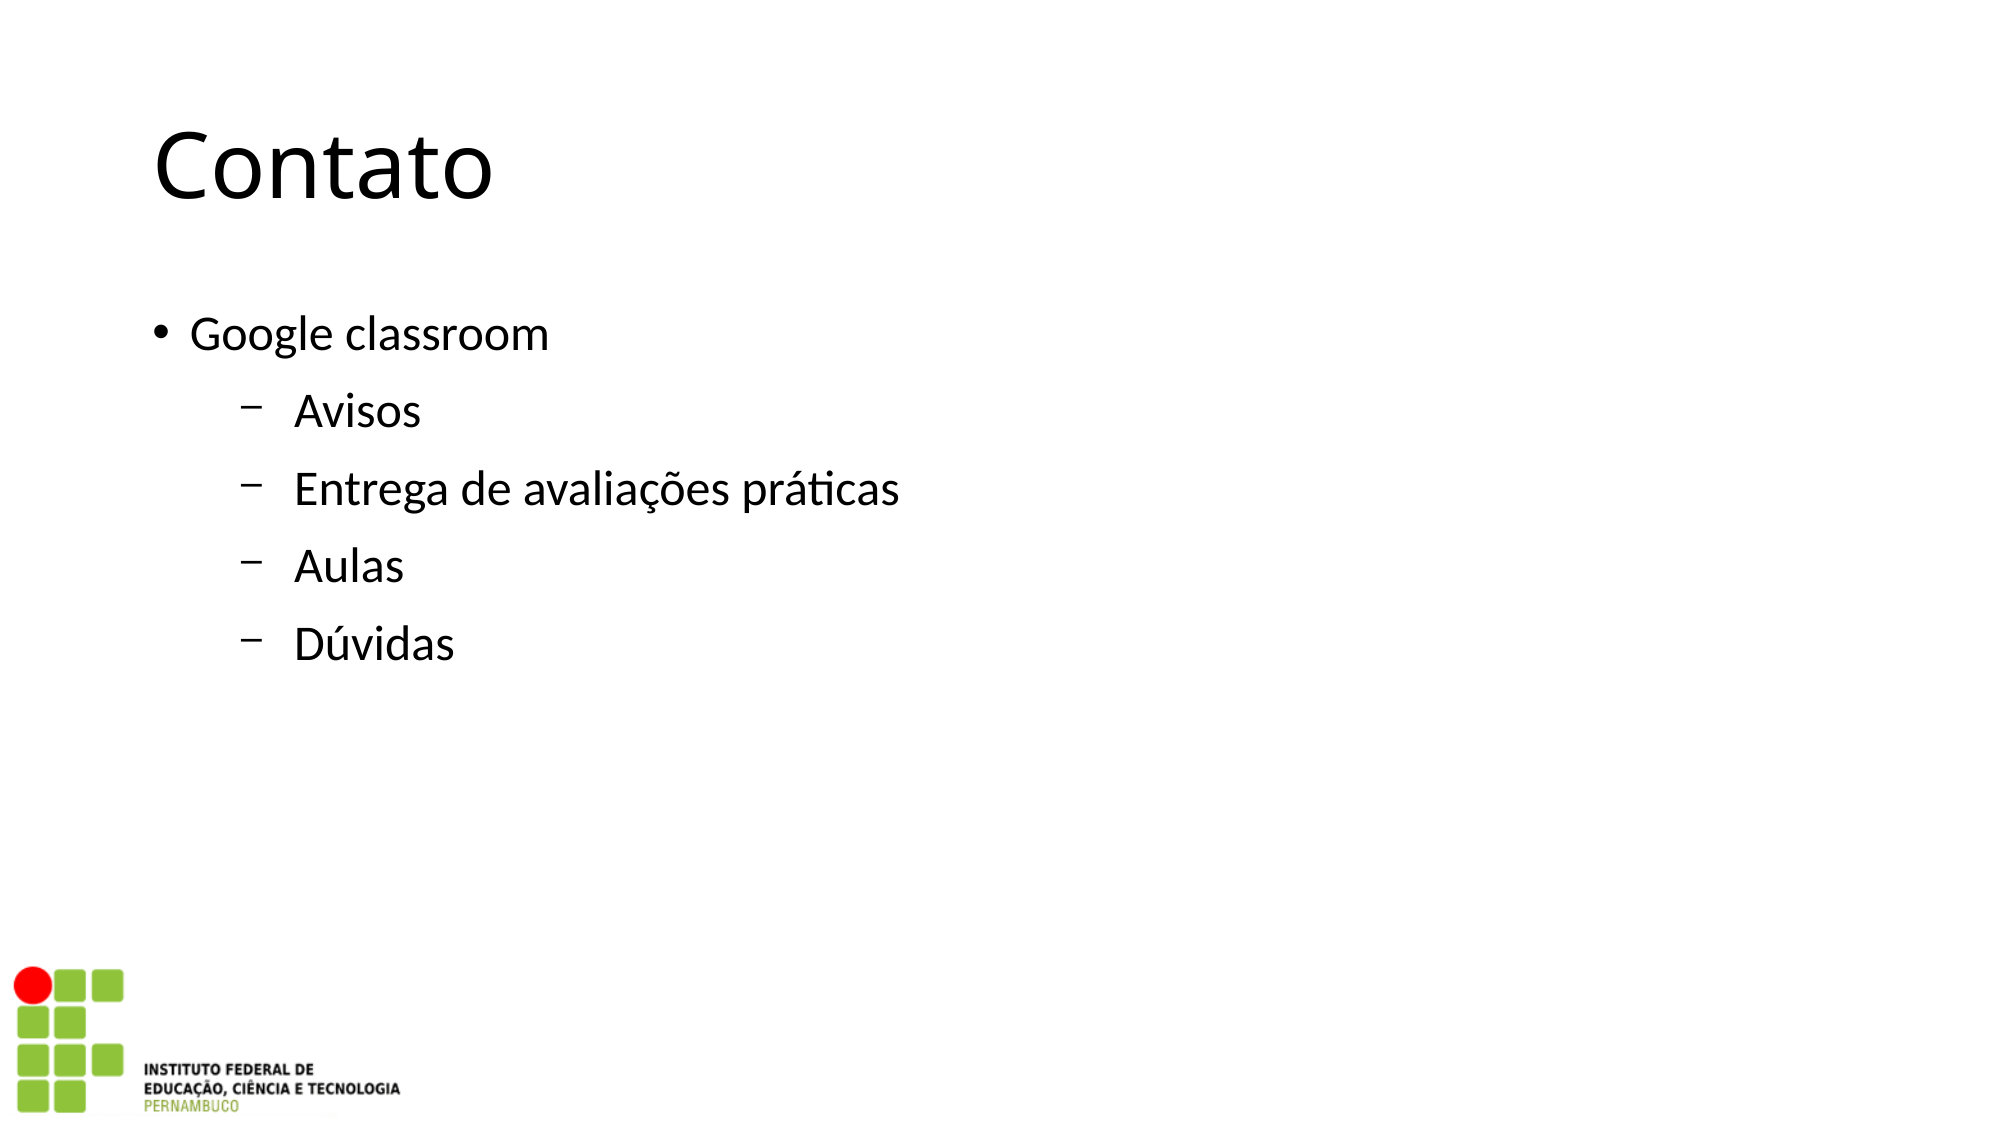

# Contato
Google classroom
Avisos
Entrega de avaliações práticas
Aulas
Dúvidas